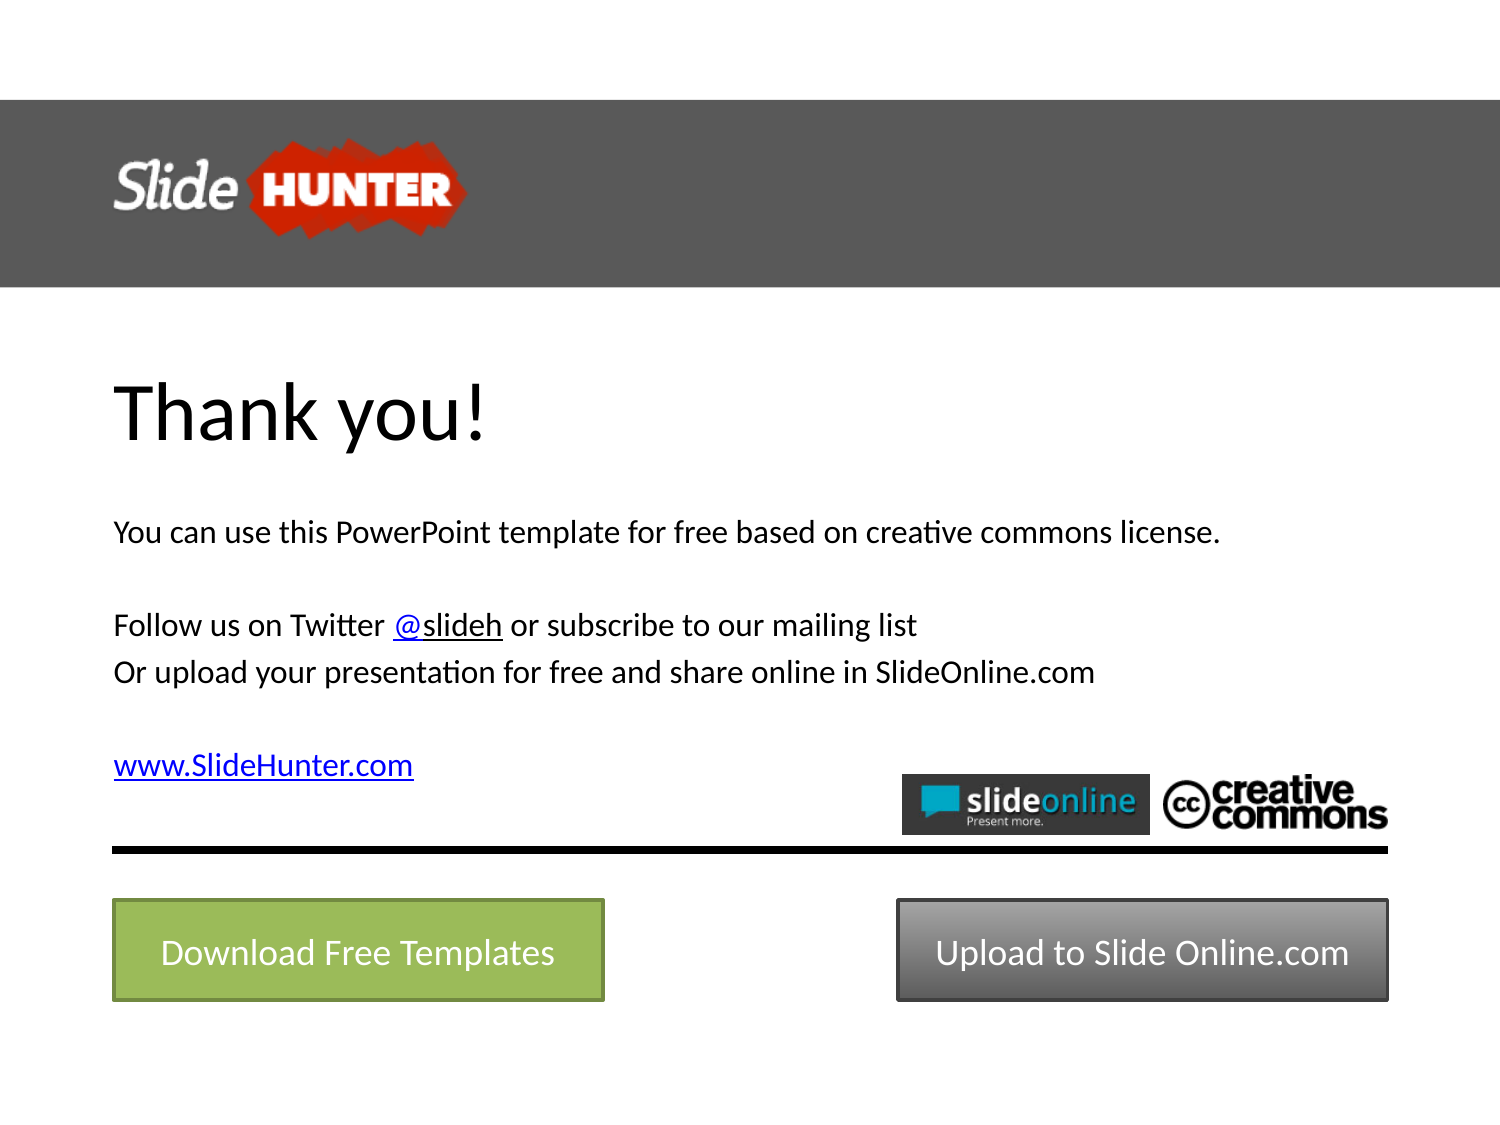

Thank you!
You can use this PowerPoint template for free based on creative commons license.
Follow us on Twitter @slideh or subscribe to our mailing list
Or upload your presentation for free and share online in SlideOnline.com
www.SlideHunter.com
Download Free Templates
Upload to Slide Online.com